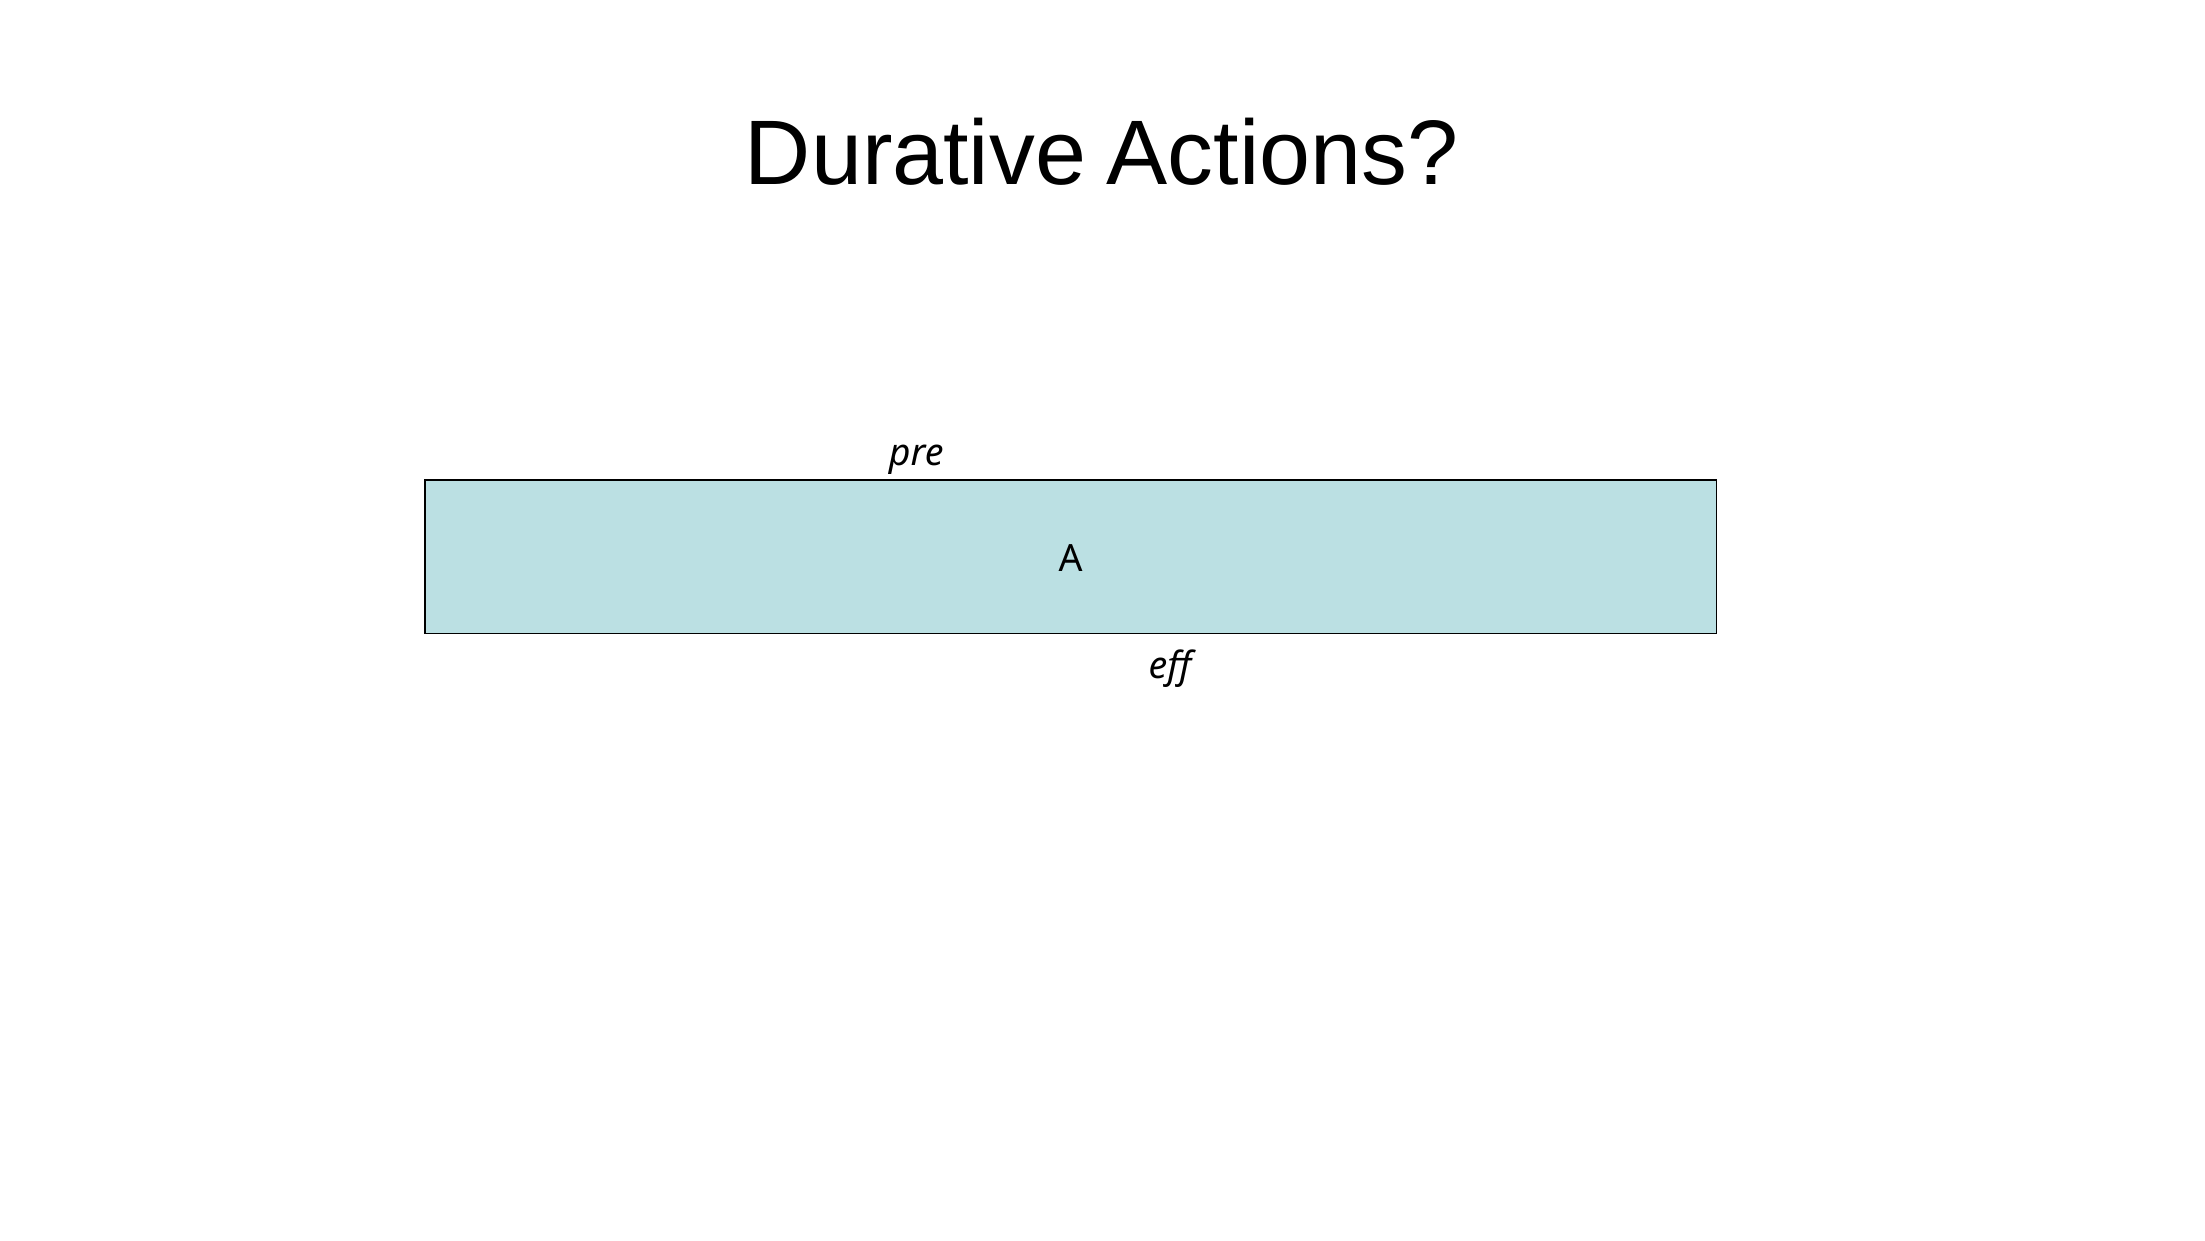

# Durative Actions?
pre
A
A
eff